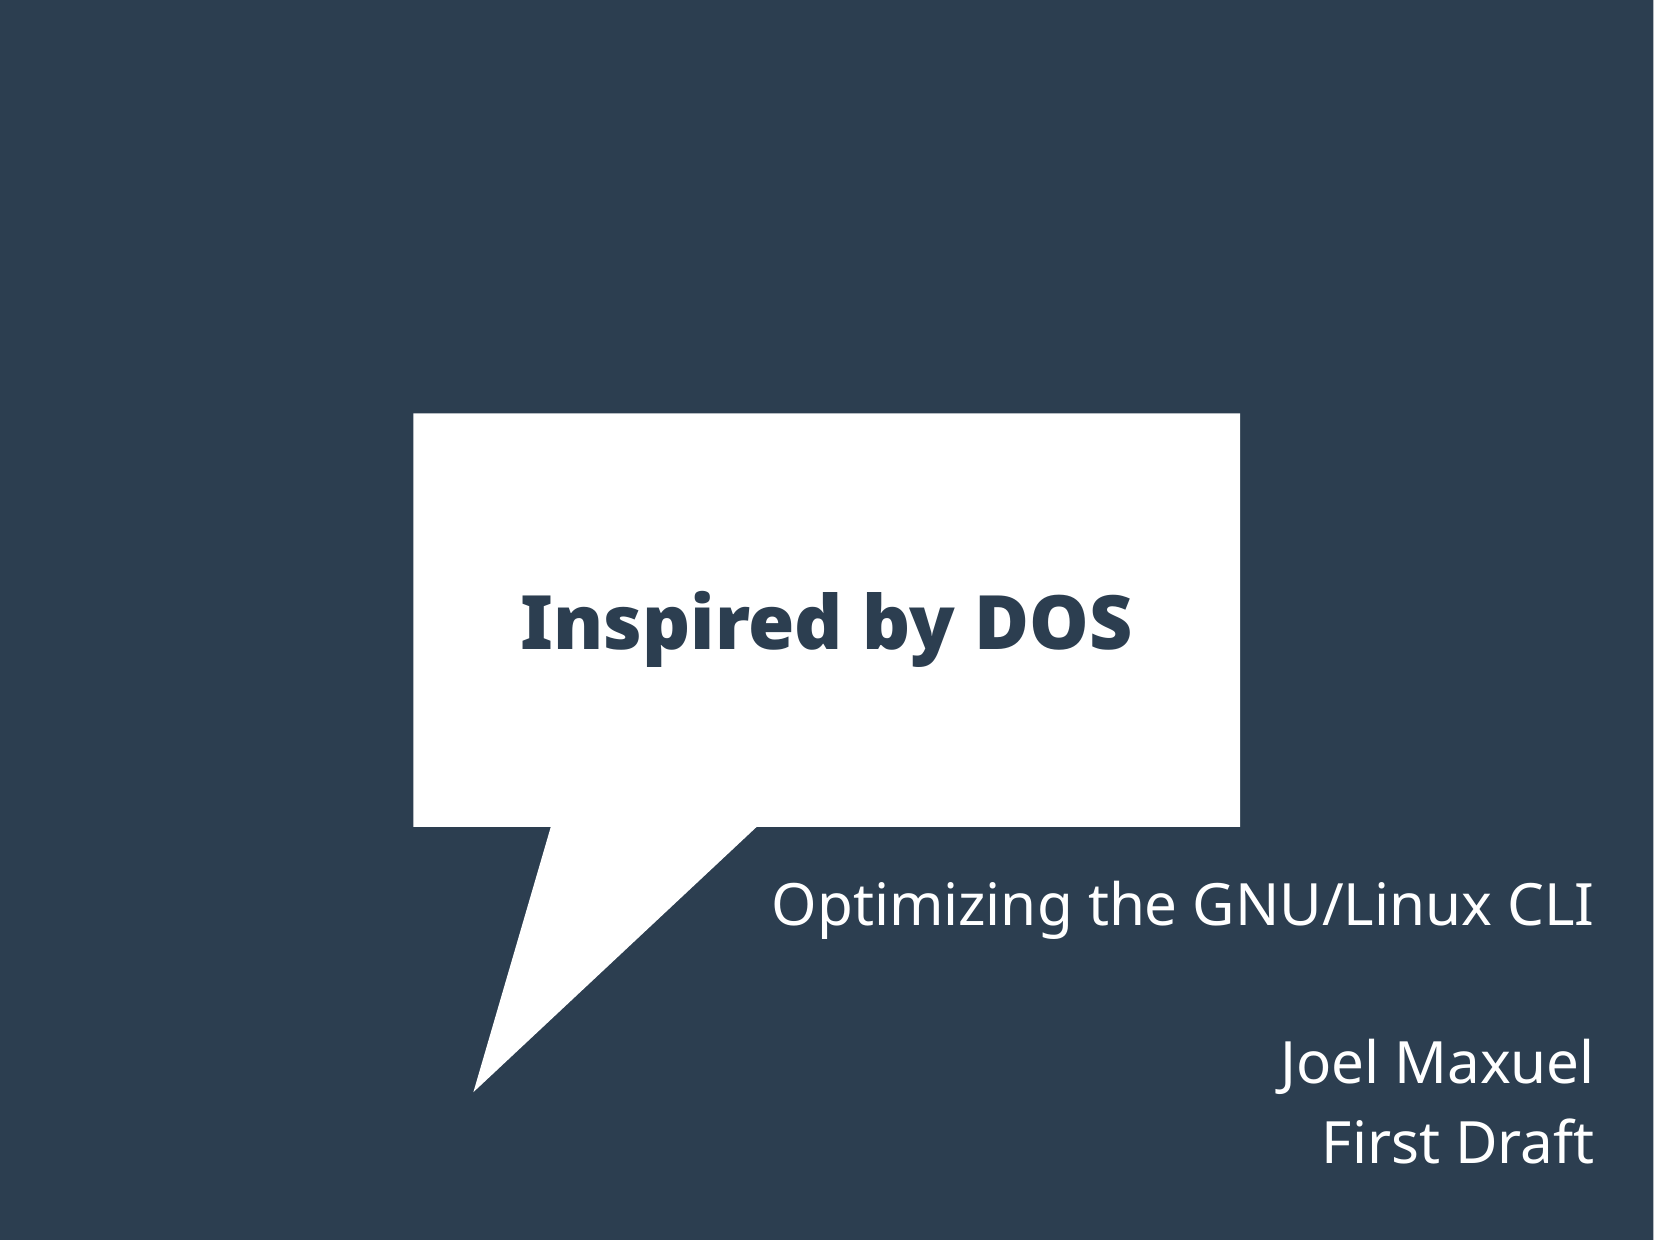

# Inspired by DOS
Optimizing the GNU/Linux CLI
Joel Maxuel
First Draft